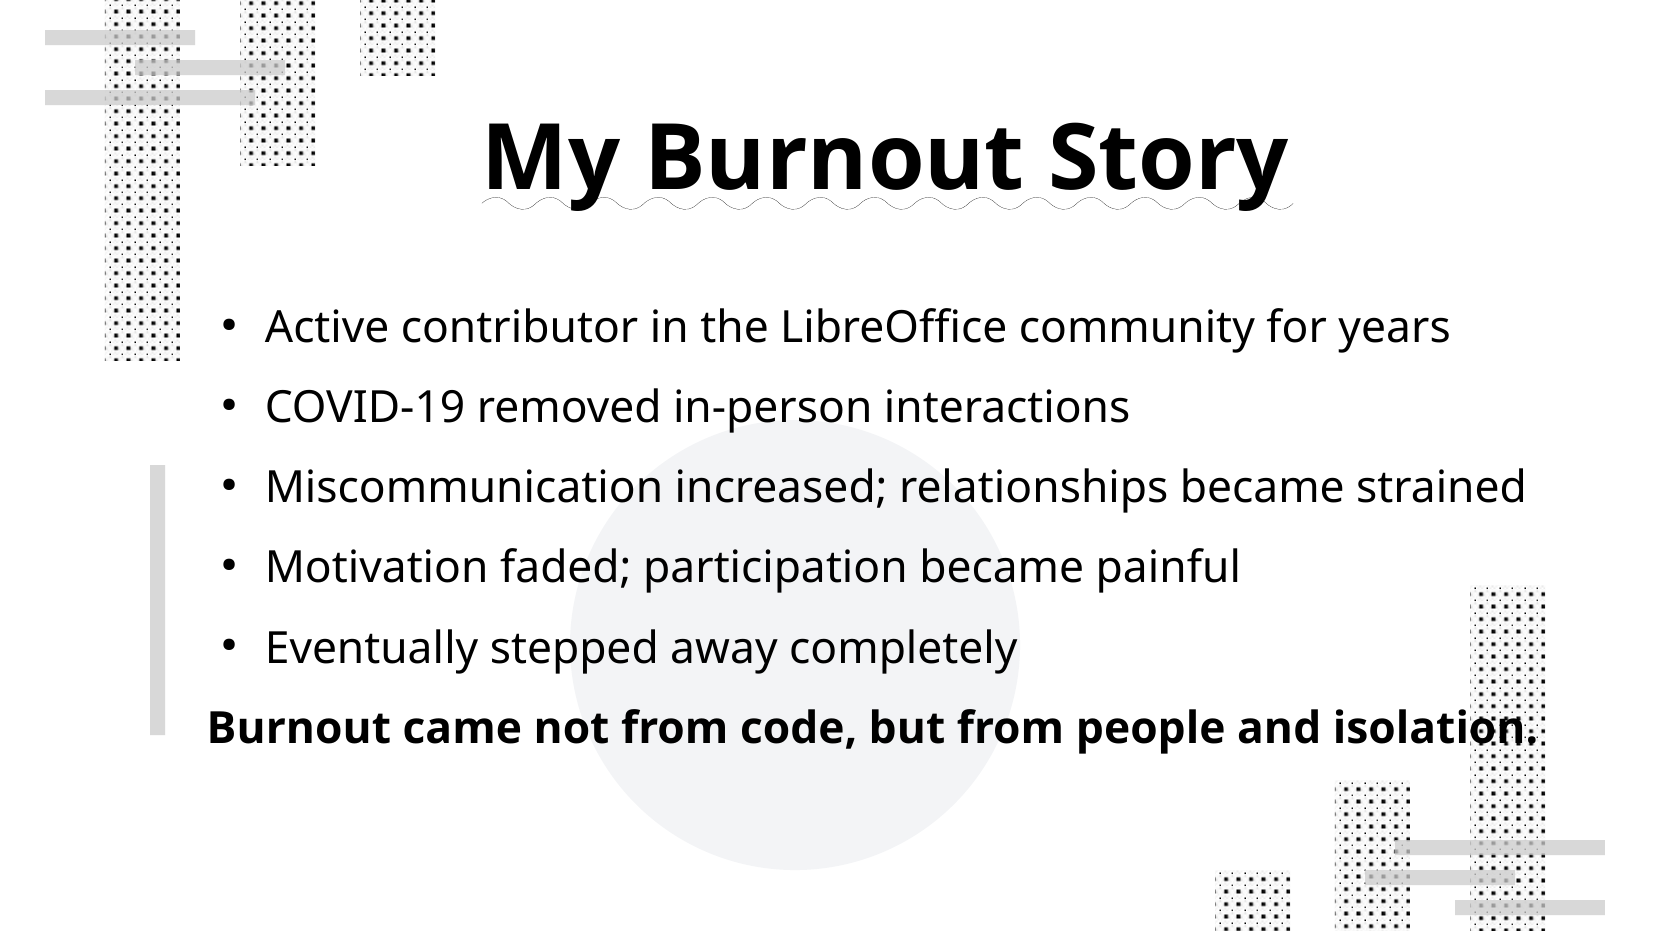

# My Burnout Story
Active contributor in the LibreOffice community for years
COVID-19 removed in-person interactions
Miscommunication increased; relationships became strained
Motivation faded; participation became painful
Eventually stepped away completely
Burnout came not from code, but from people and isolation.